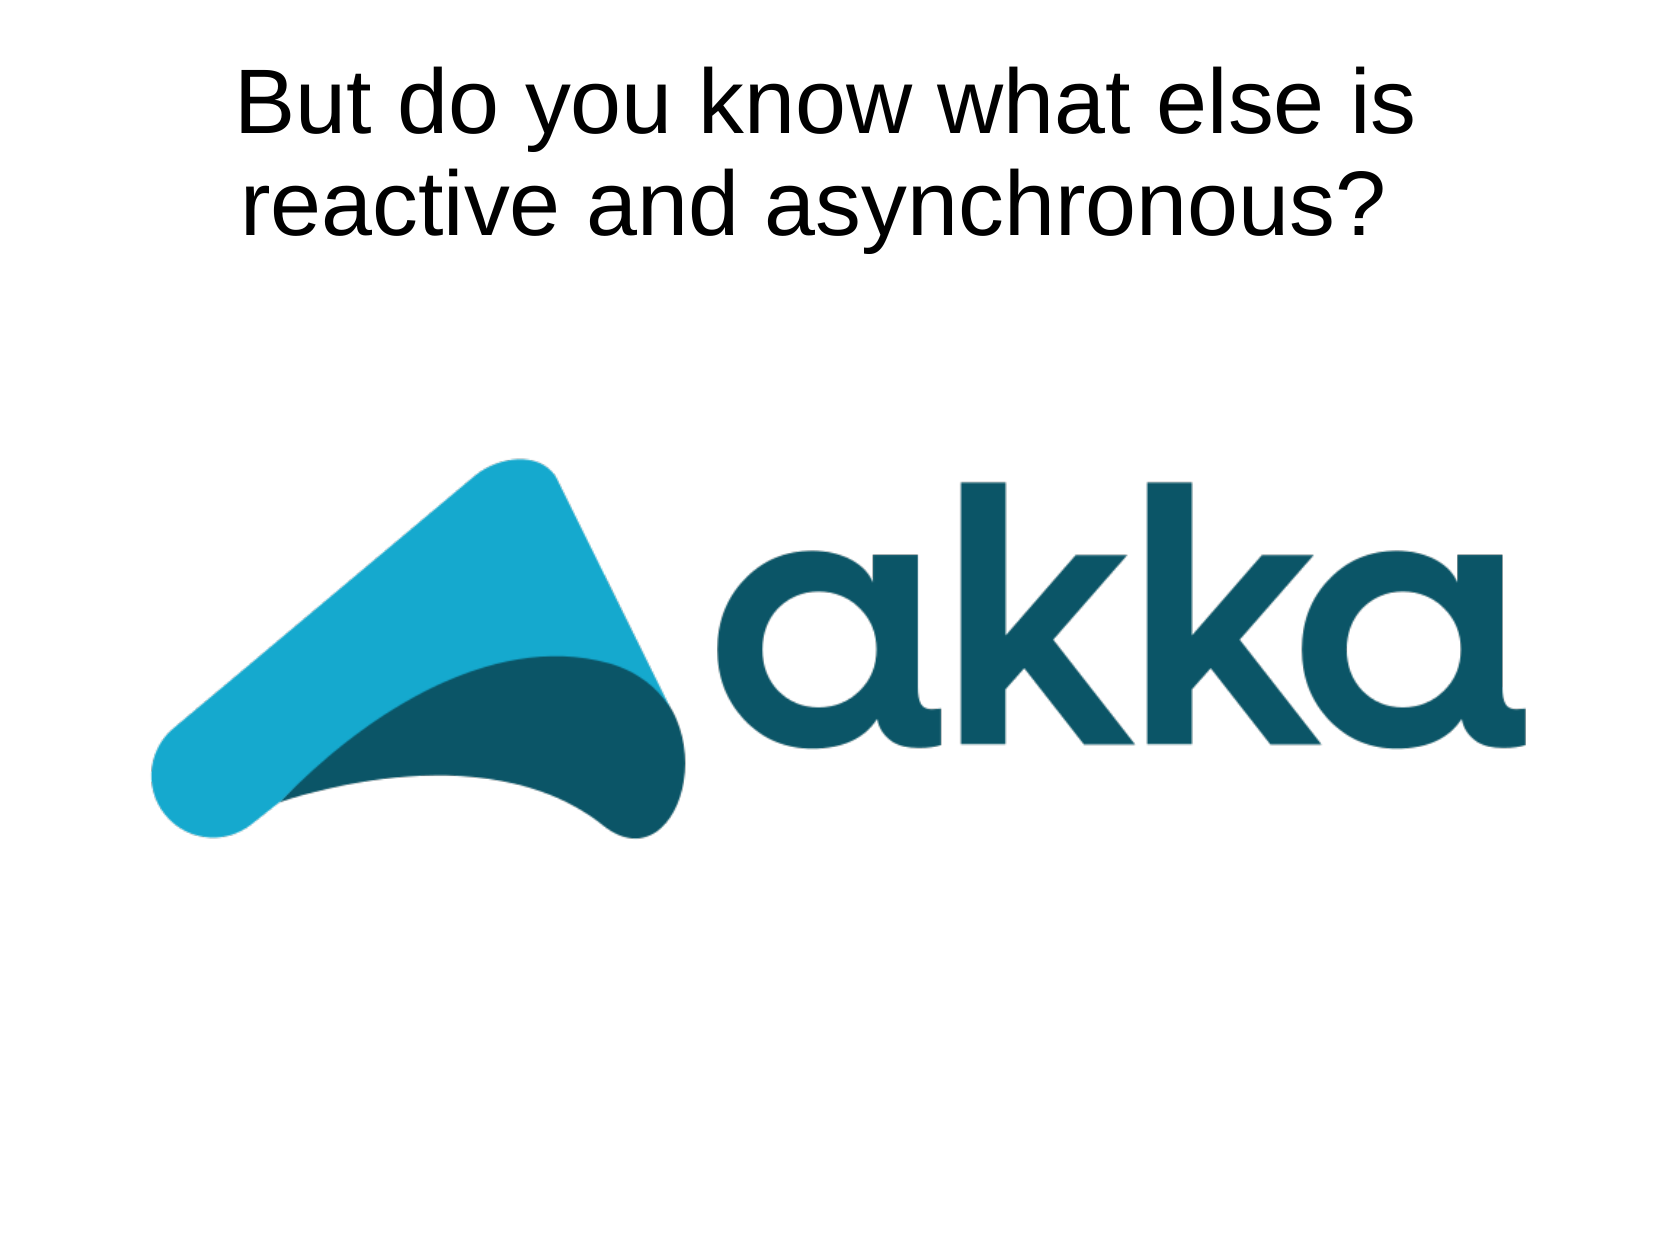

# But do you know what else is reactive and asynchronous?